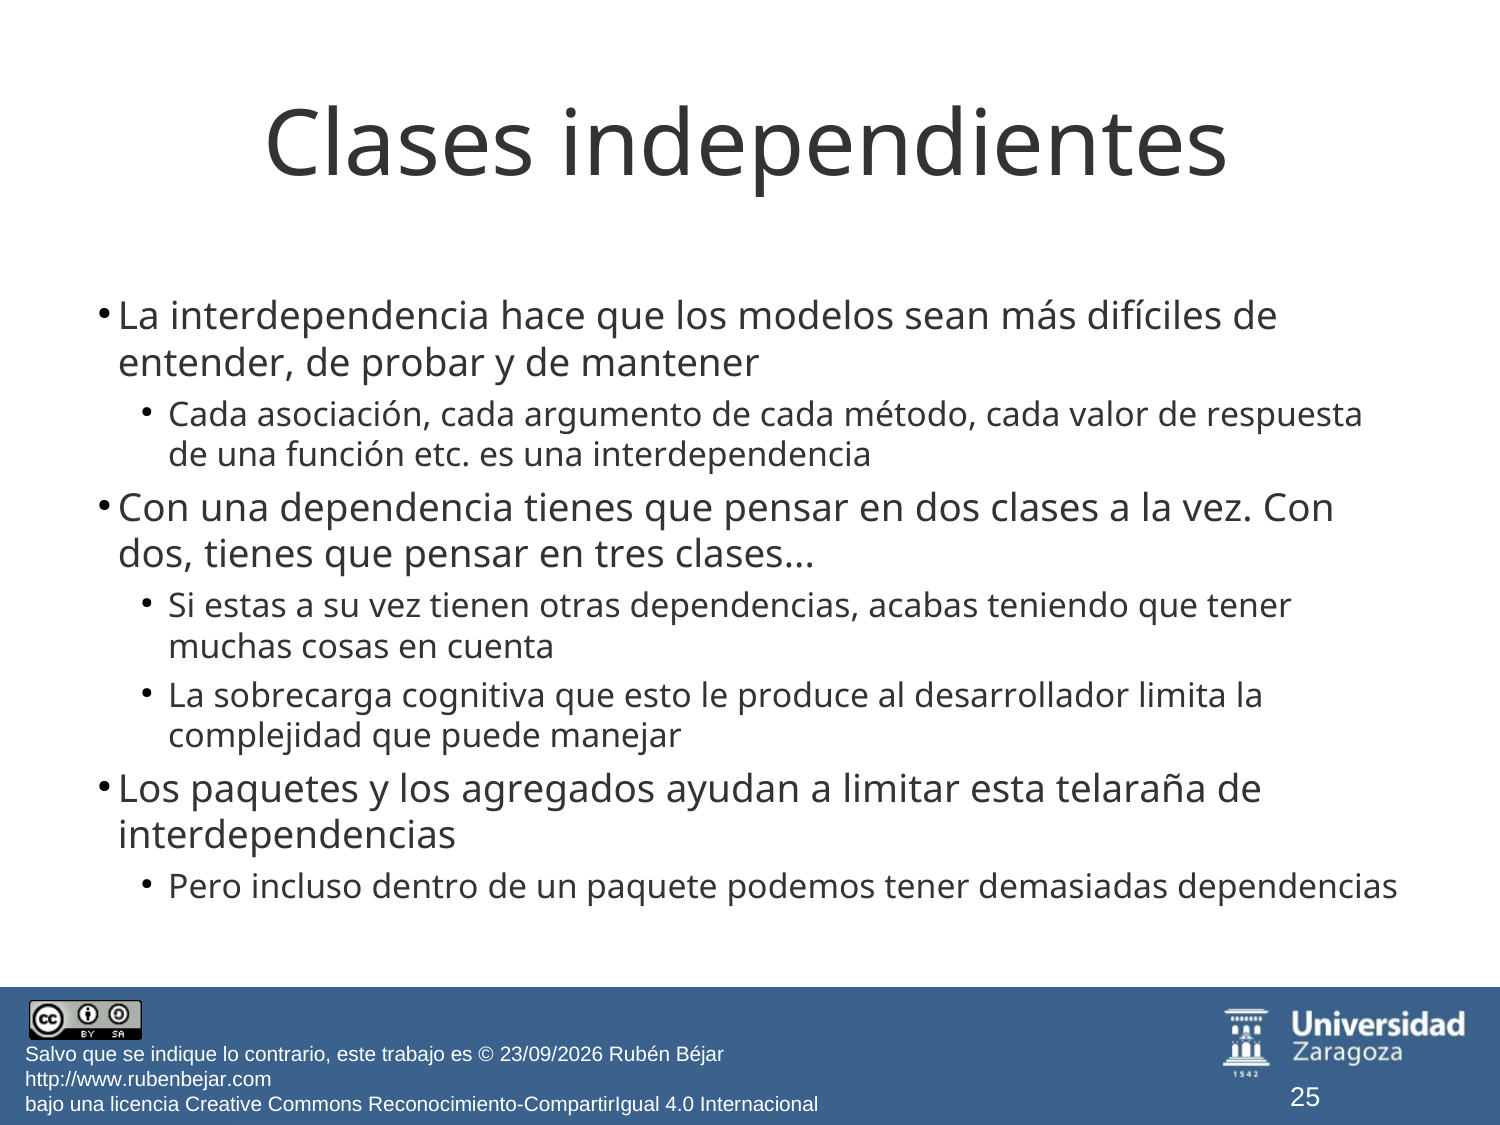

# Clases independientes
La interdependencia hace que los modelos sean más difíciles de entender, de probar y de mantener
Cada asociación, cada argumento de cada método, cada valor de respuesta de una función etc. es una interdependencia
Con una dependencia tienes que pensar en dos clases a la vez. Con dos, tienes que pensar en tres clases...
Si estas a su vez tienen otras dependencias, acabas teniendo que tener muchas cosas en cuenta
La sobrecarga cognitiva que esto le produce al desarrollador limita la complejidad que puede manejar
Los paquetes y los agregados ayudan a limitar esta telaraña de interdependencias
Pero incluso dentro de un paquete podemos tener demasiadas dependencias